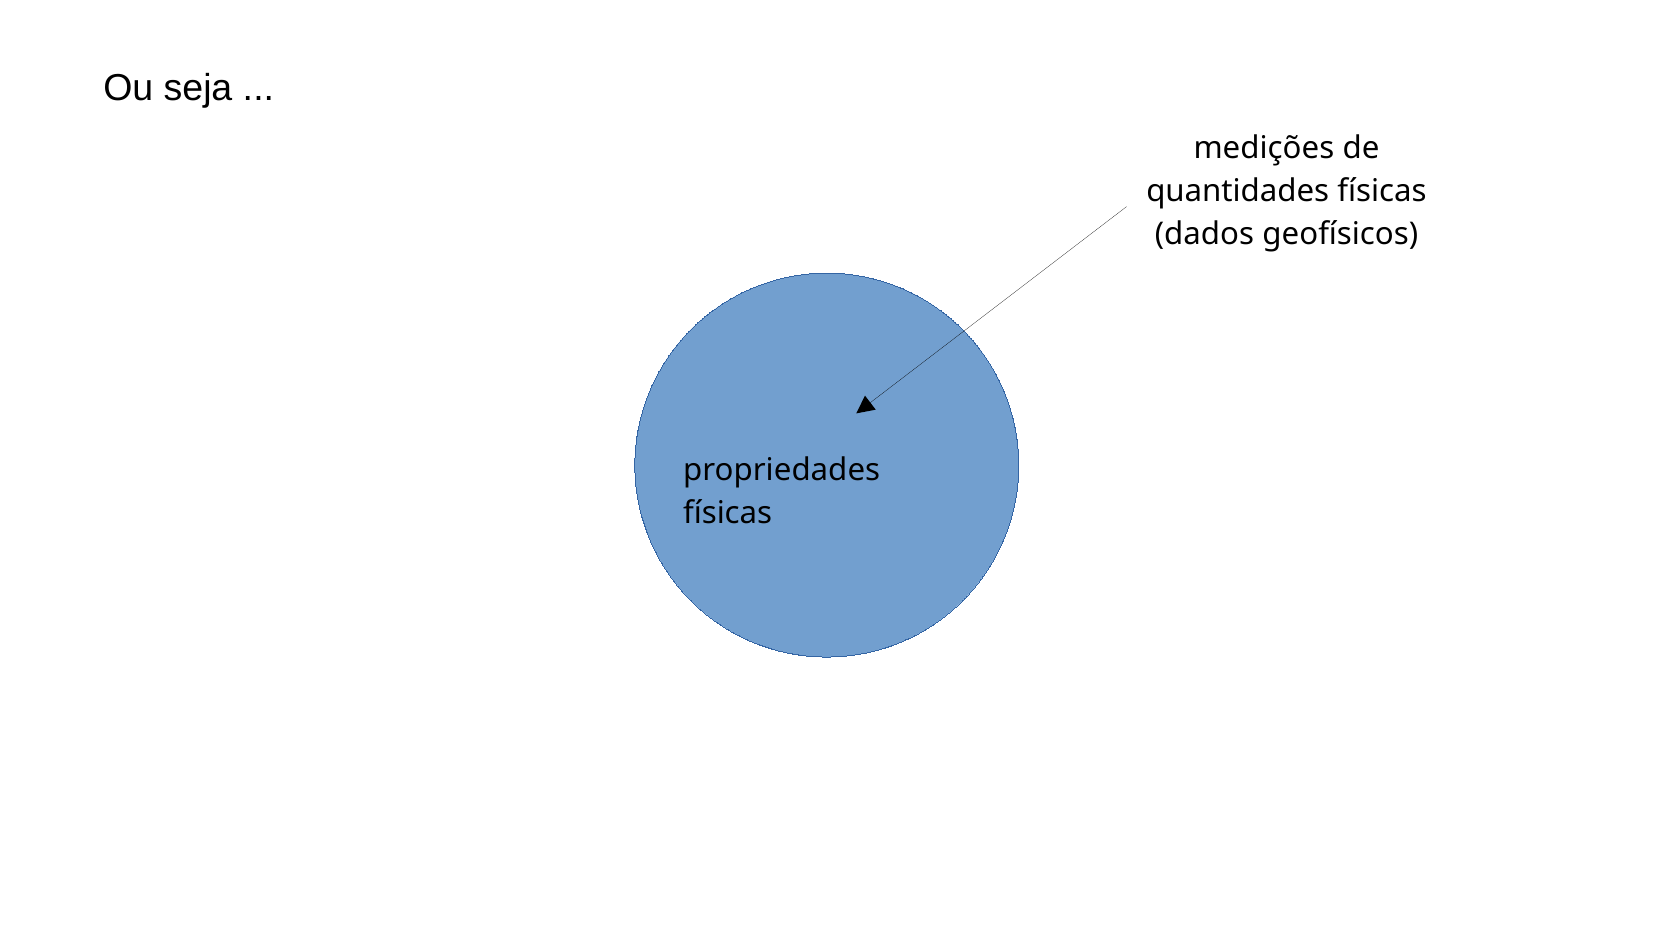

Ou seja ...
medições de quantidades físicas (dados geofísicos)
propriedades físicas